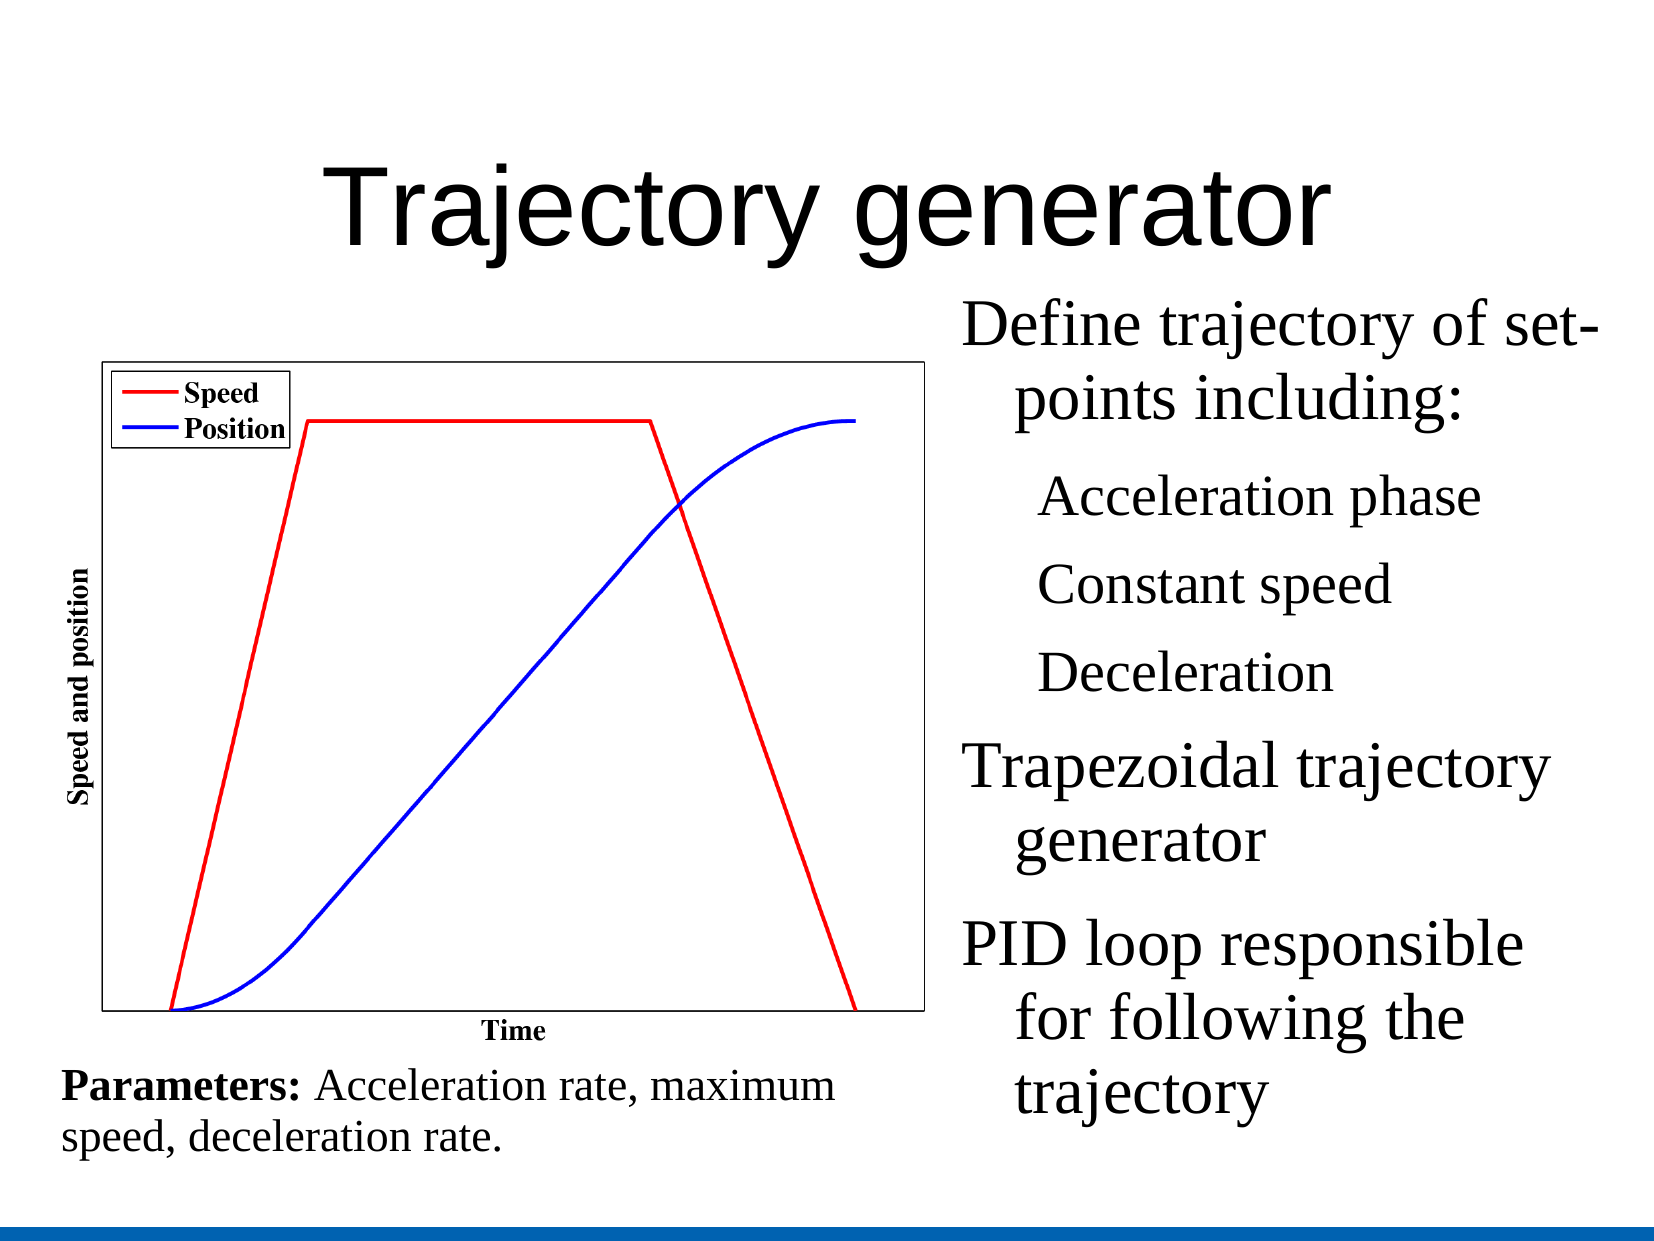

# Trajectory generator
Define trajectory of set-points including:
Acceleration phase
Constant speed
Deceleration
Trapezoidal trajectory generator
PID loop responsible for following the trajectory
Parameters: Acceleration rate, maximum speed, deceleration rate.